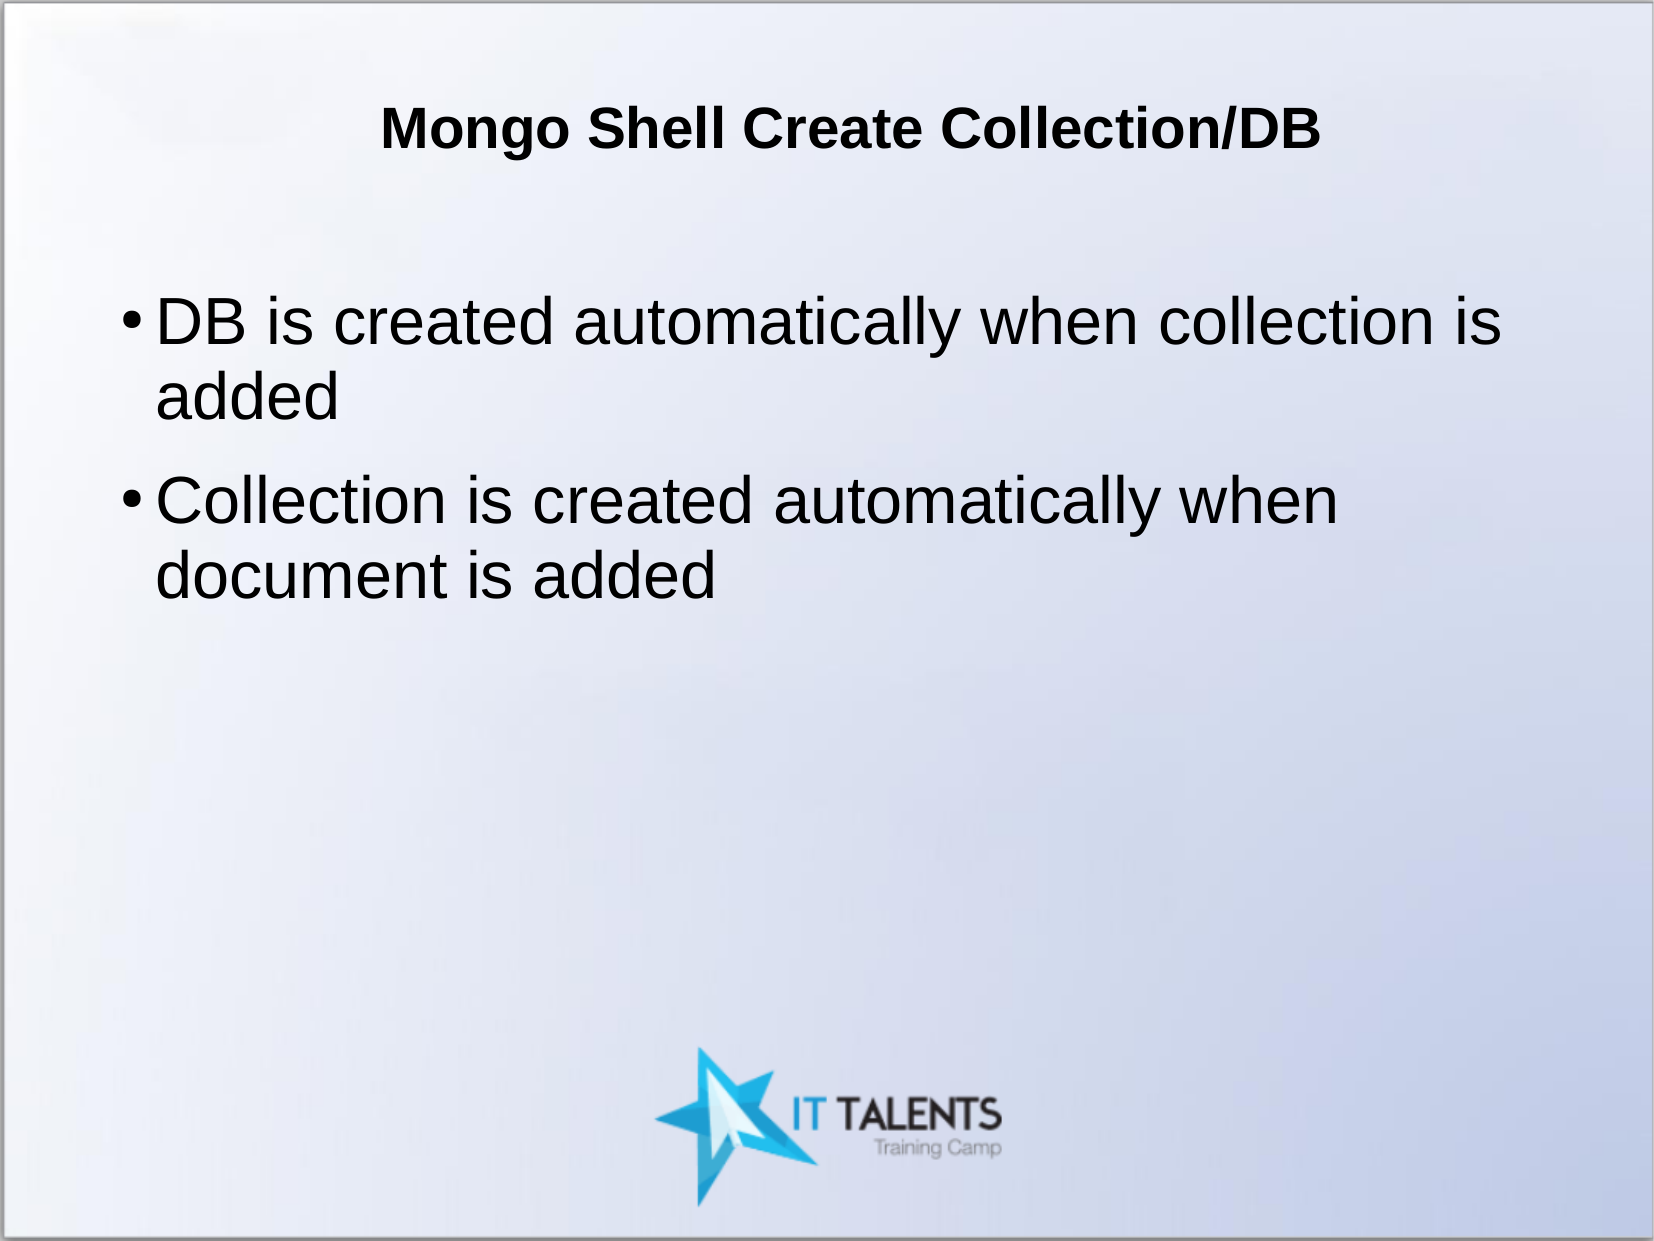

# Mongo Shell Create Collection/DB
DB is created automatically when collection is added
Collection is created automatically when document is added